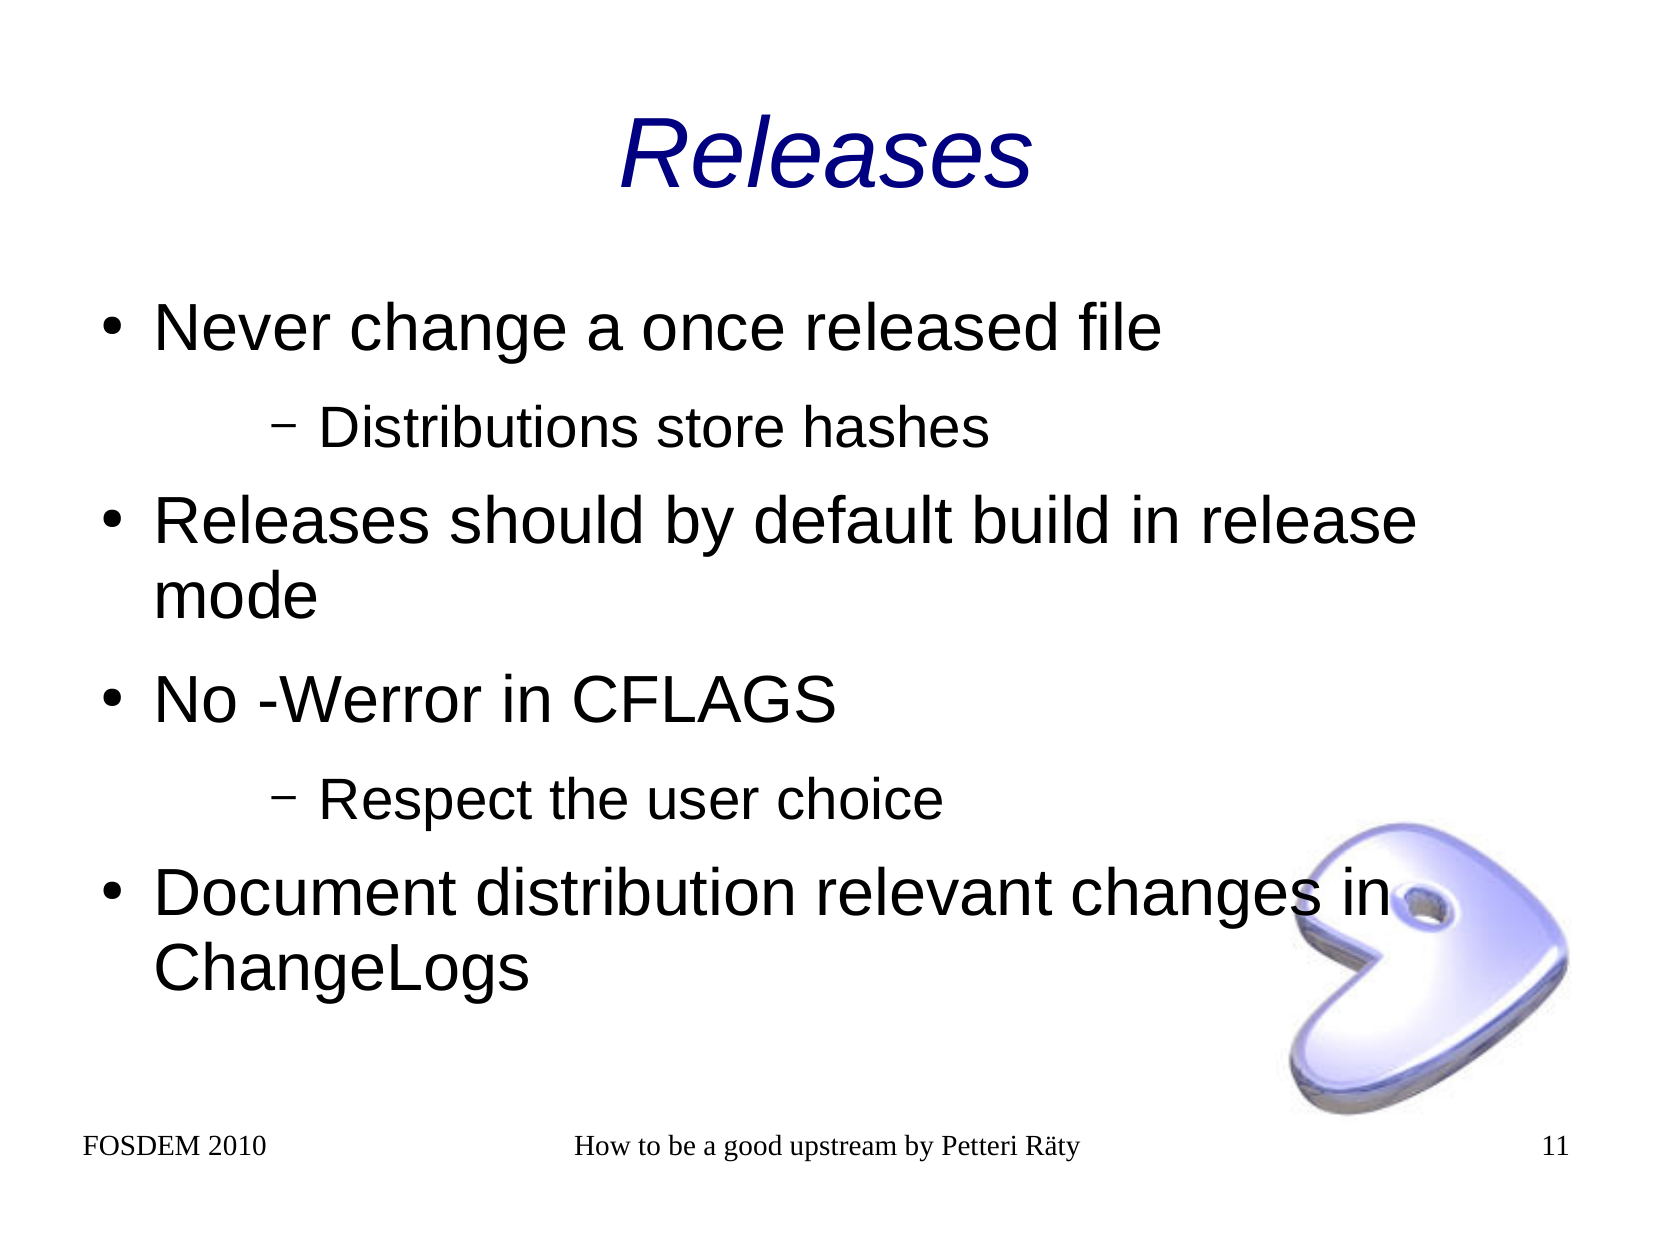

# Releases
Never change a once released file
Distributions store hashes
Releases should by default build in release mode
No -Werror in CFLAGS
Respect the user choice
Document distribution relevant changes in ChangeLogs
11